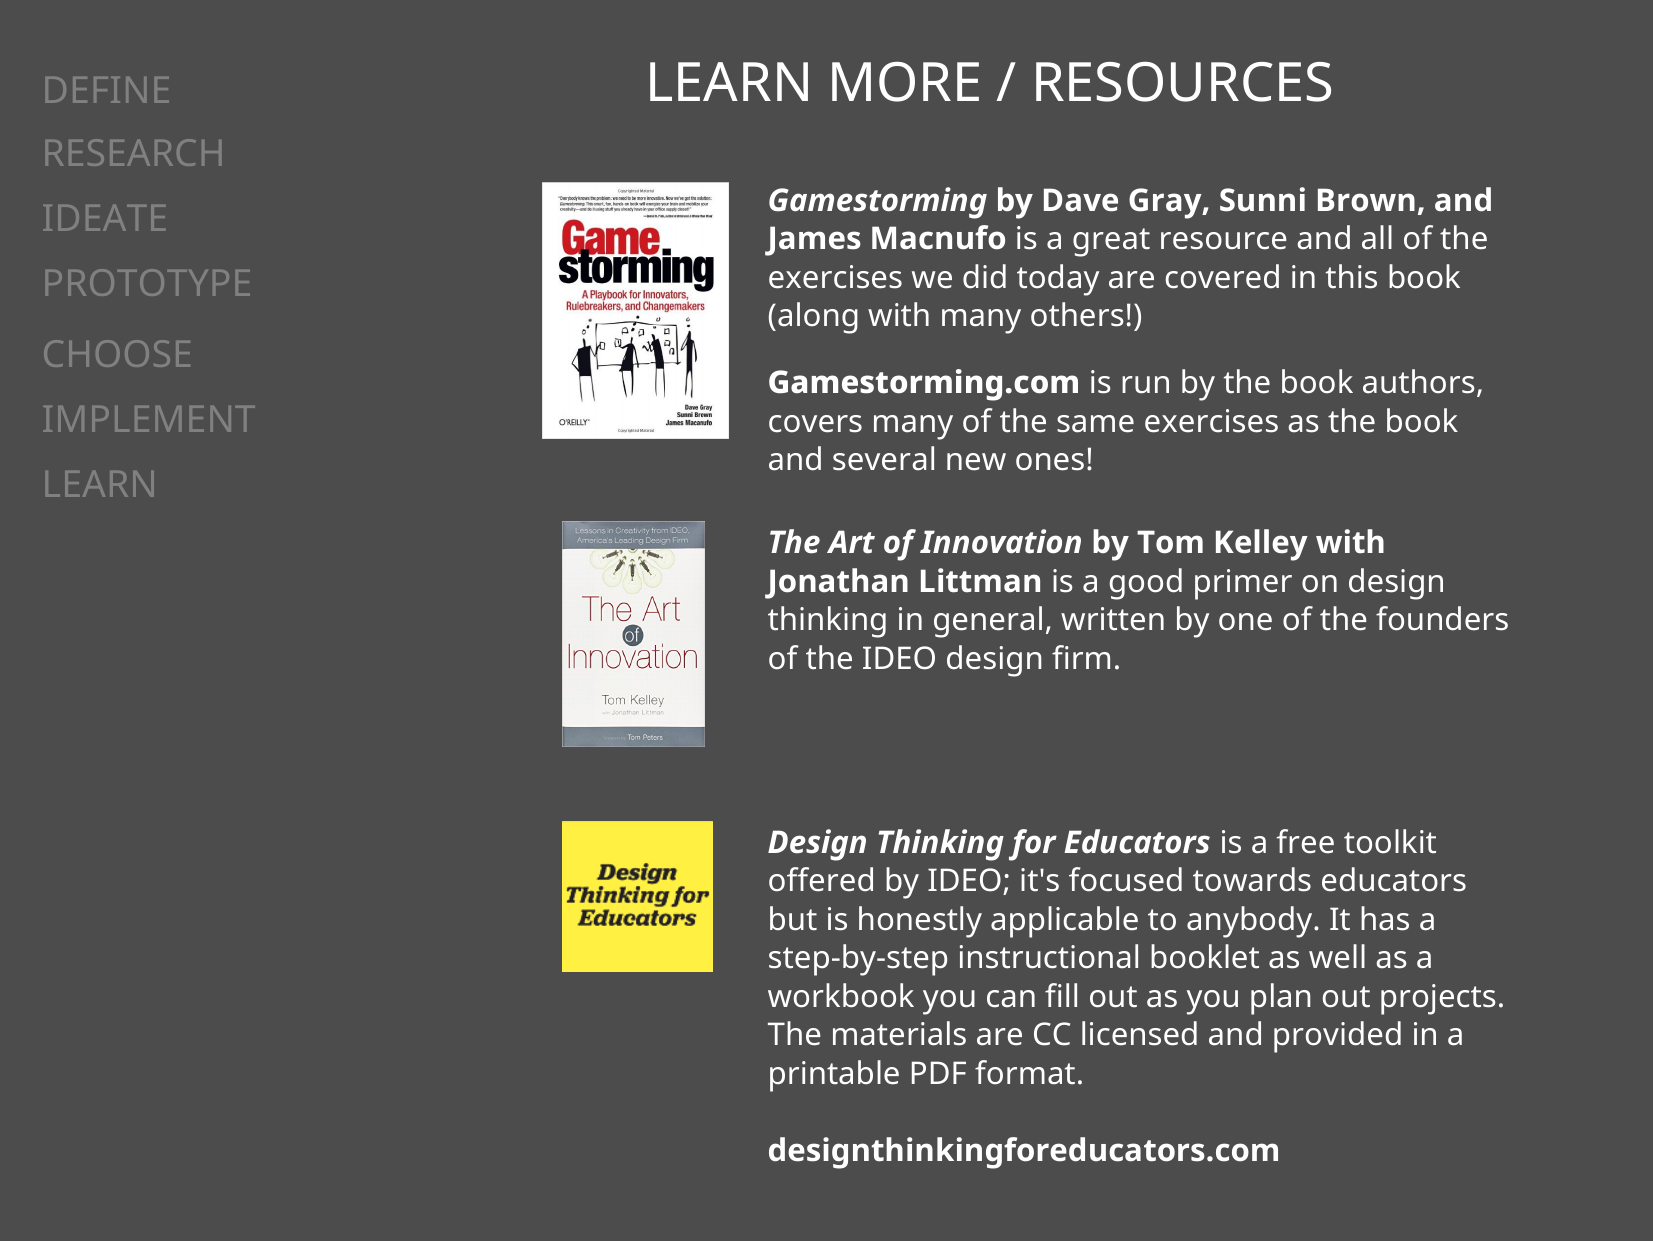

# DEFINE
LEARN MORE / RESOURCES
RESEARCH
IDEATE
Gamestorming by Dave Gray, Sunni Brown, and James Macnufo is a great resource and all of the exercises we did today are covered in this book (along with many others!)
PROTOTYPE
CHOOSE
Gamestorming.com is run by the book authors, covers many of the same exercises as the book and several new ones!
IMPLEMENT
LEARN
The Art of Innovation by Tom Kelley with Jonathan Littman is a good primer on design thinking in general, written by one of the founders of the IDEO design firm.
Design Thinking for Educators is a free toolkit offered by IDEO; it's focused towards educators but is honestly applicable to anybody. It has a step-by-step instructional booklet as well as a workbook you can fill out as you plan out projects. The materials are CC licensed and provided in a printable PDF format.
designthinkingforeducators.com